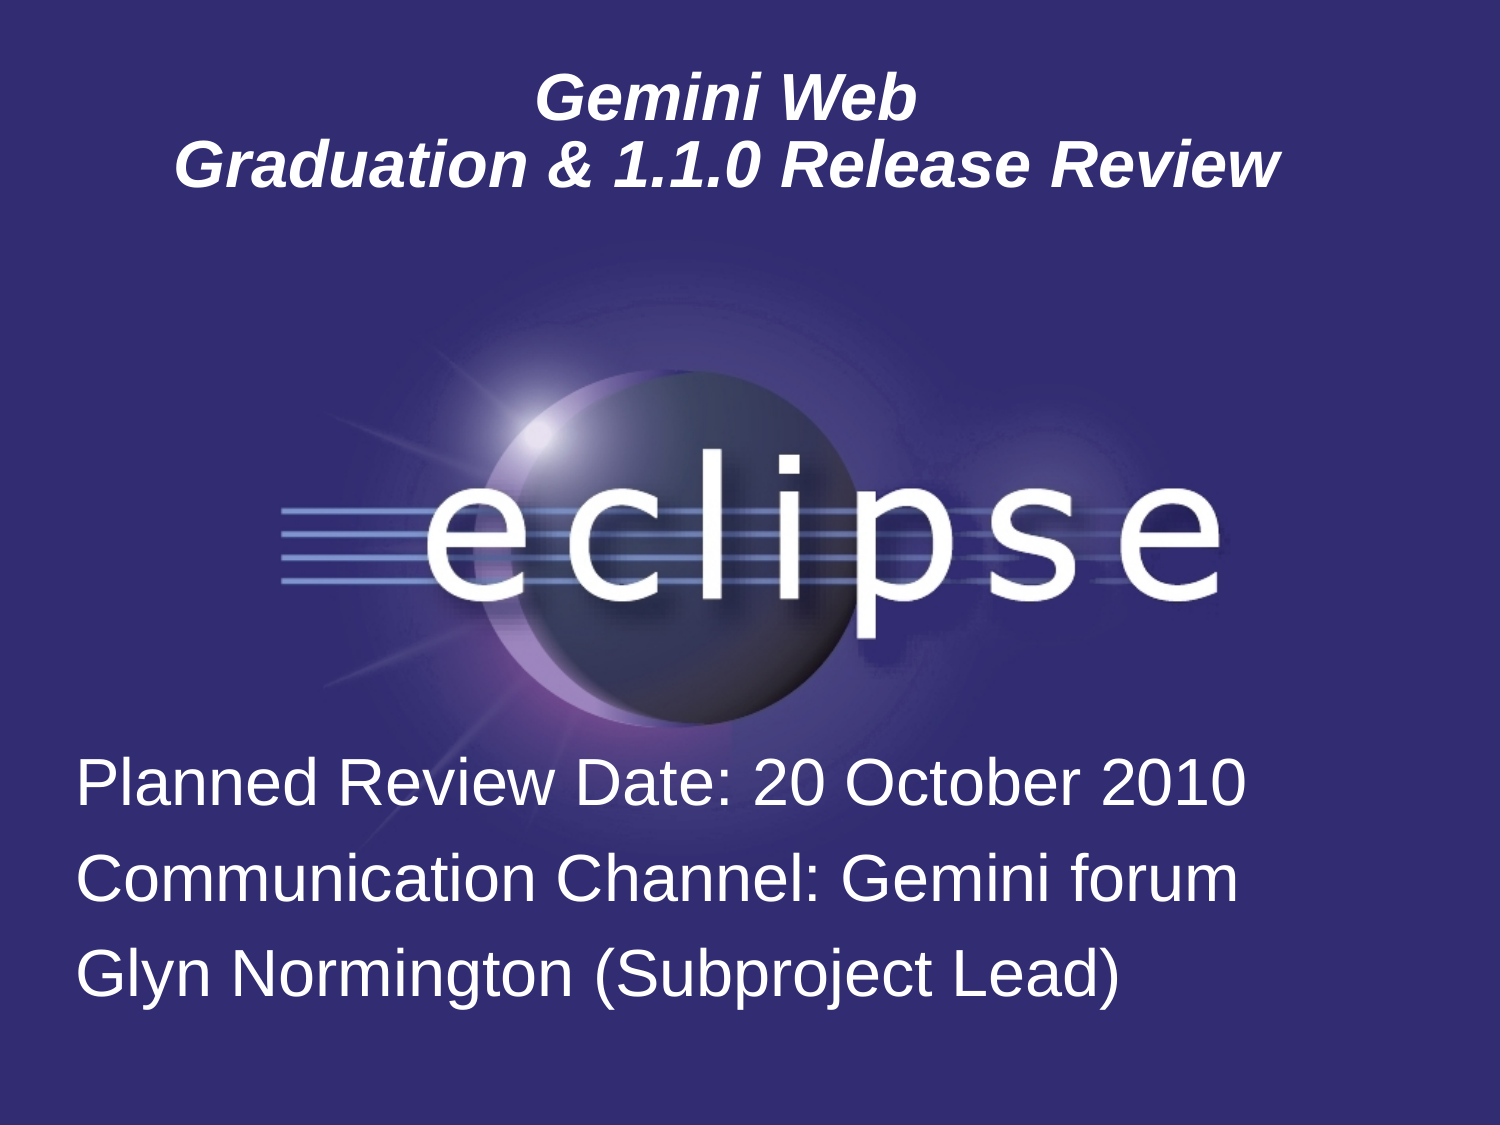

# Gemini Web Graduation & 1.1.0 Release Review
Planned Review Date: 20 October 2010
Communication Channel: Gemini forum
Glyn Normington (Subproject Lead)